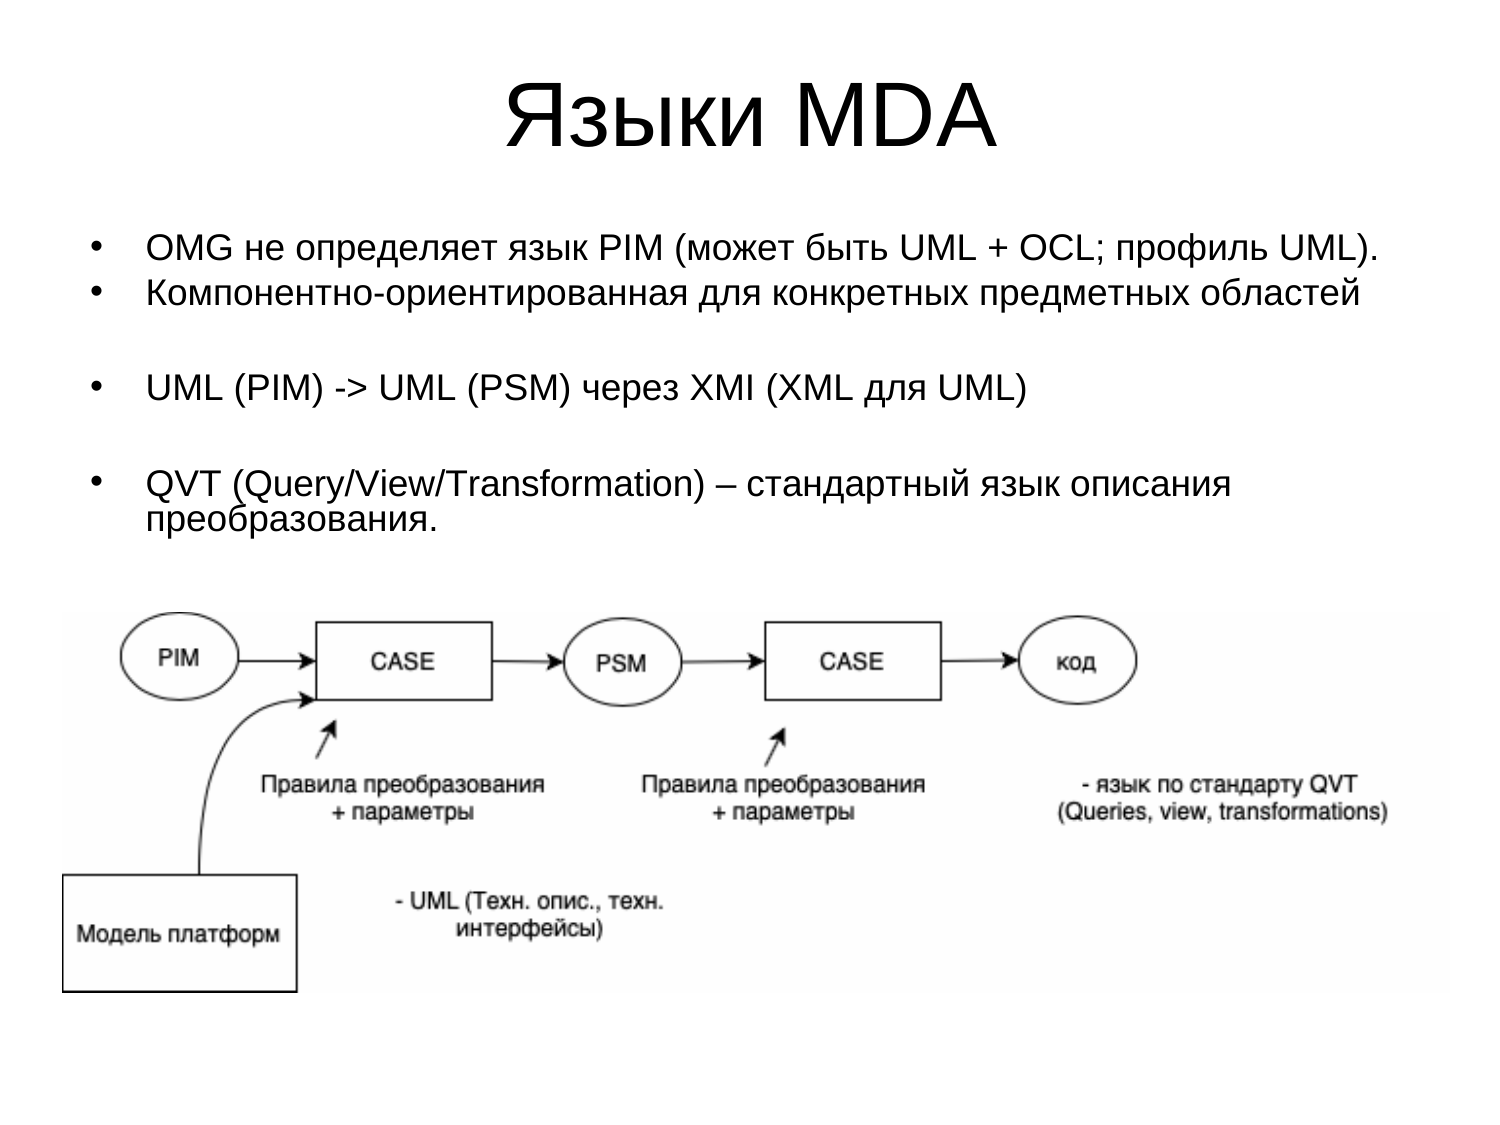

# Языки MDA
OMG не определяет язык PIM (может быть UML + OCL; профиль UML).
Компонентно-ориентированная для конкретных предметных областей
UML (PIM) -> UML (PSM) через XMI (XML для UML)
QVT (Query/View/Transformation) – стандартный язык описания преобразования.